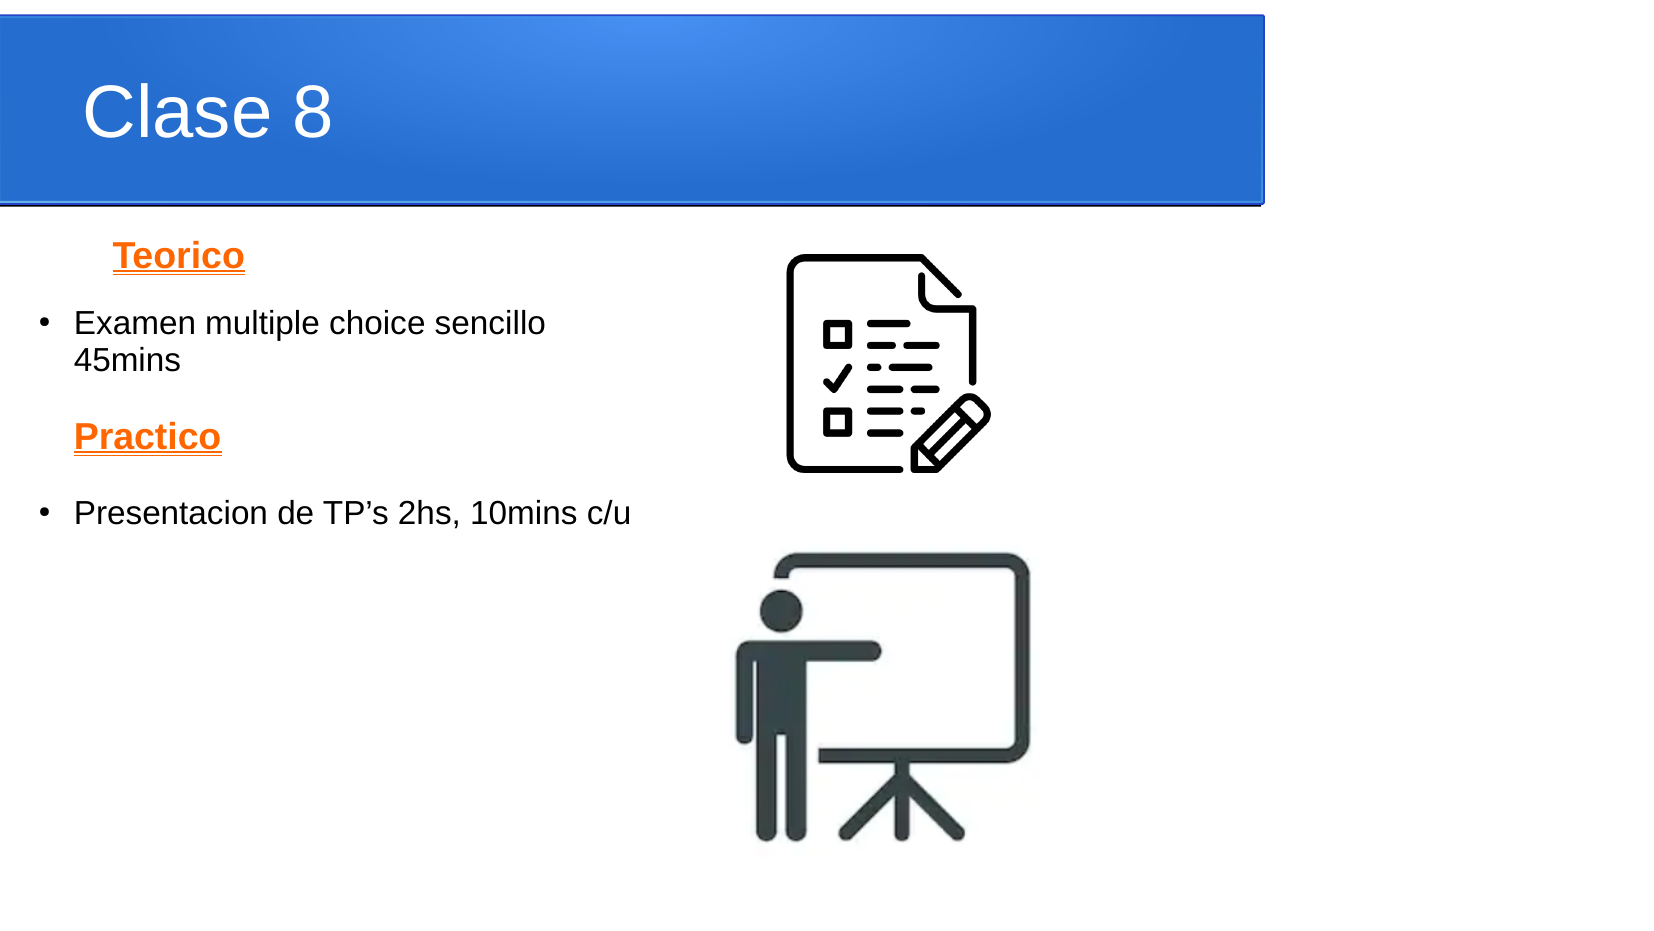

# Clase 8
	Teorico
Examen multiple choice sencillo
45mins
Practico
Presentacion de TP’s 2hs, 10mins c/u